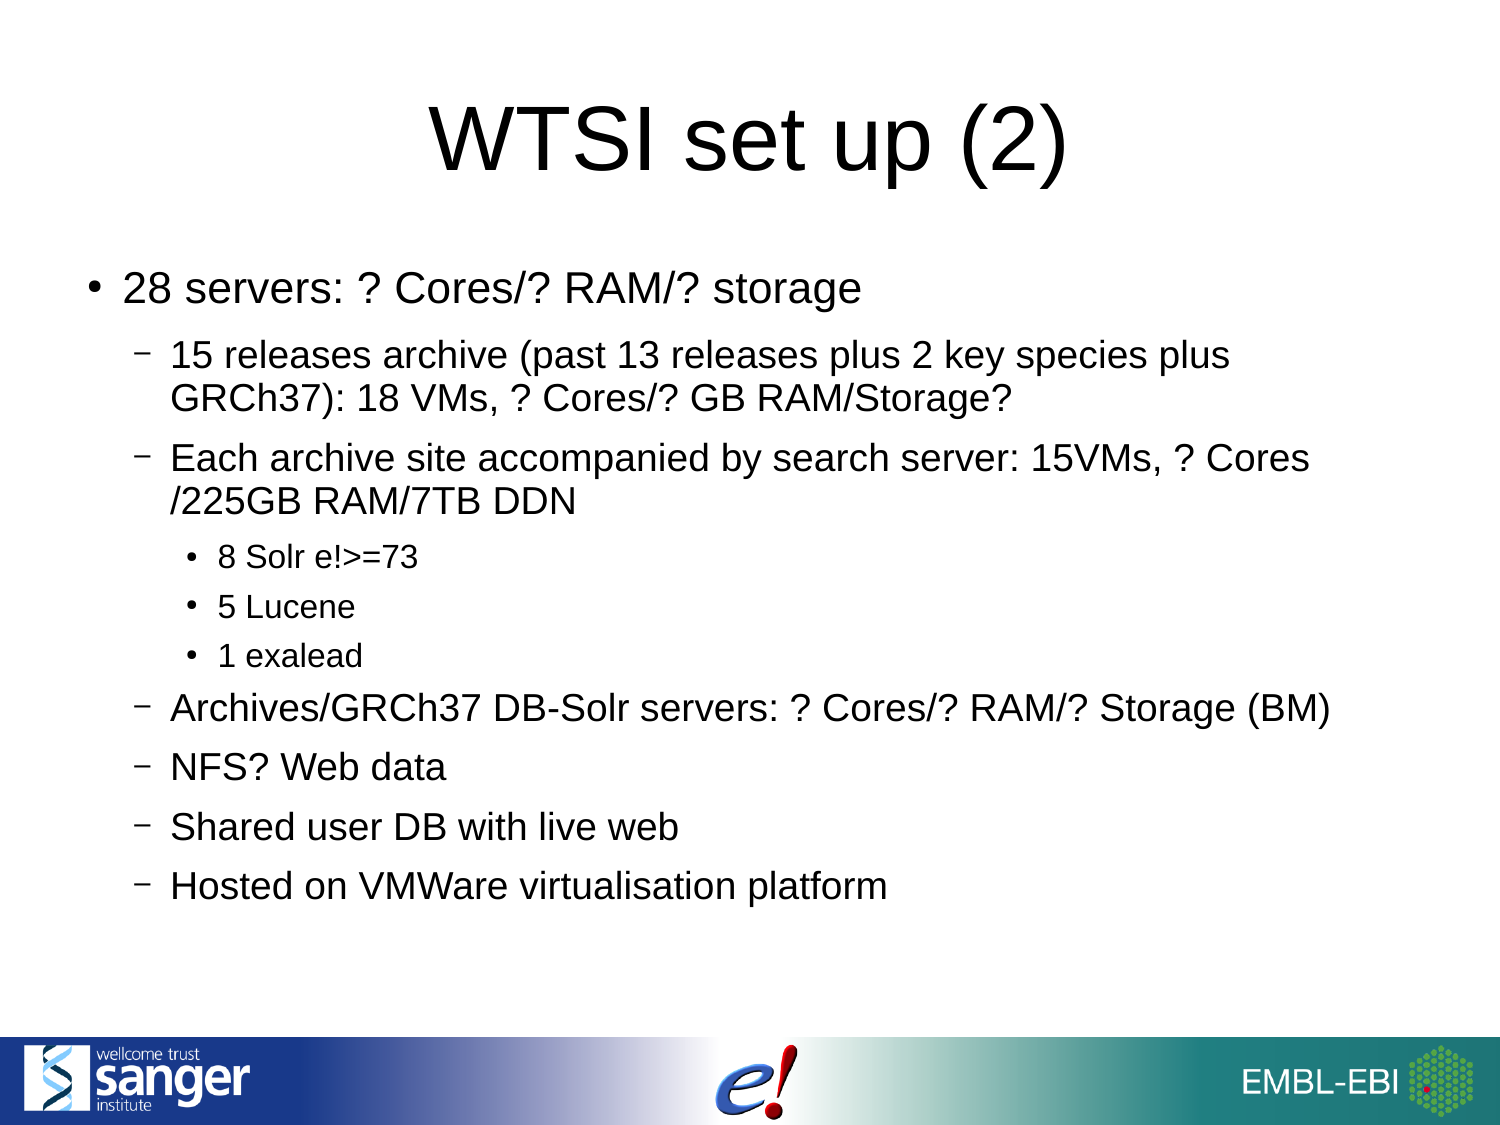

# WTSI set up (2)
28 servers: ? Cores/? RAM/? storage
15 releases archive (past 13 releases plus 2 key species plus GRCh37): 18 VMs, ? Cores/? GB RAM/Storage?
Each archive site accompanied by search server: 15VMs, ? Cores /225GB RAM/7TB DDN
8 Solr e!>=73
5 Lucene
1 exalead
Archives/GRCh37 DB-Solr servers: ? Cores/? RAM/? Storage (BM)
NFS? Web data
Shared user DB with live web
Hosted on VMWare virtualisation platform